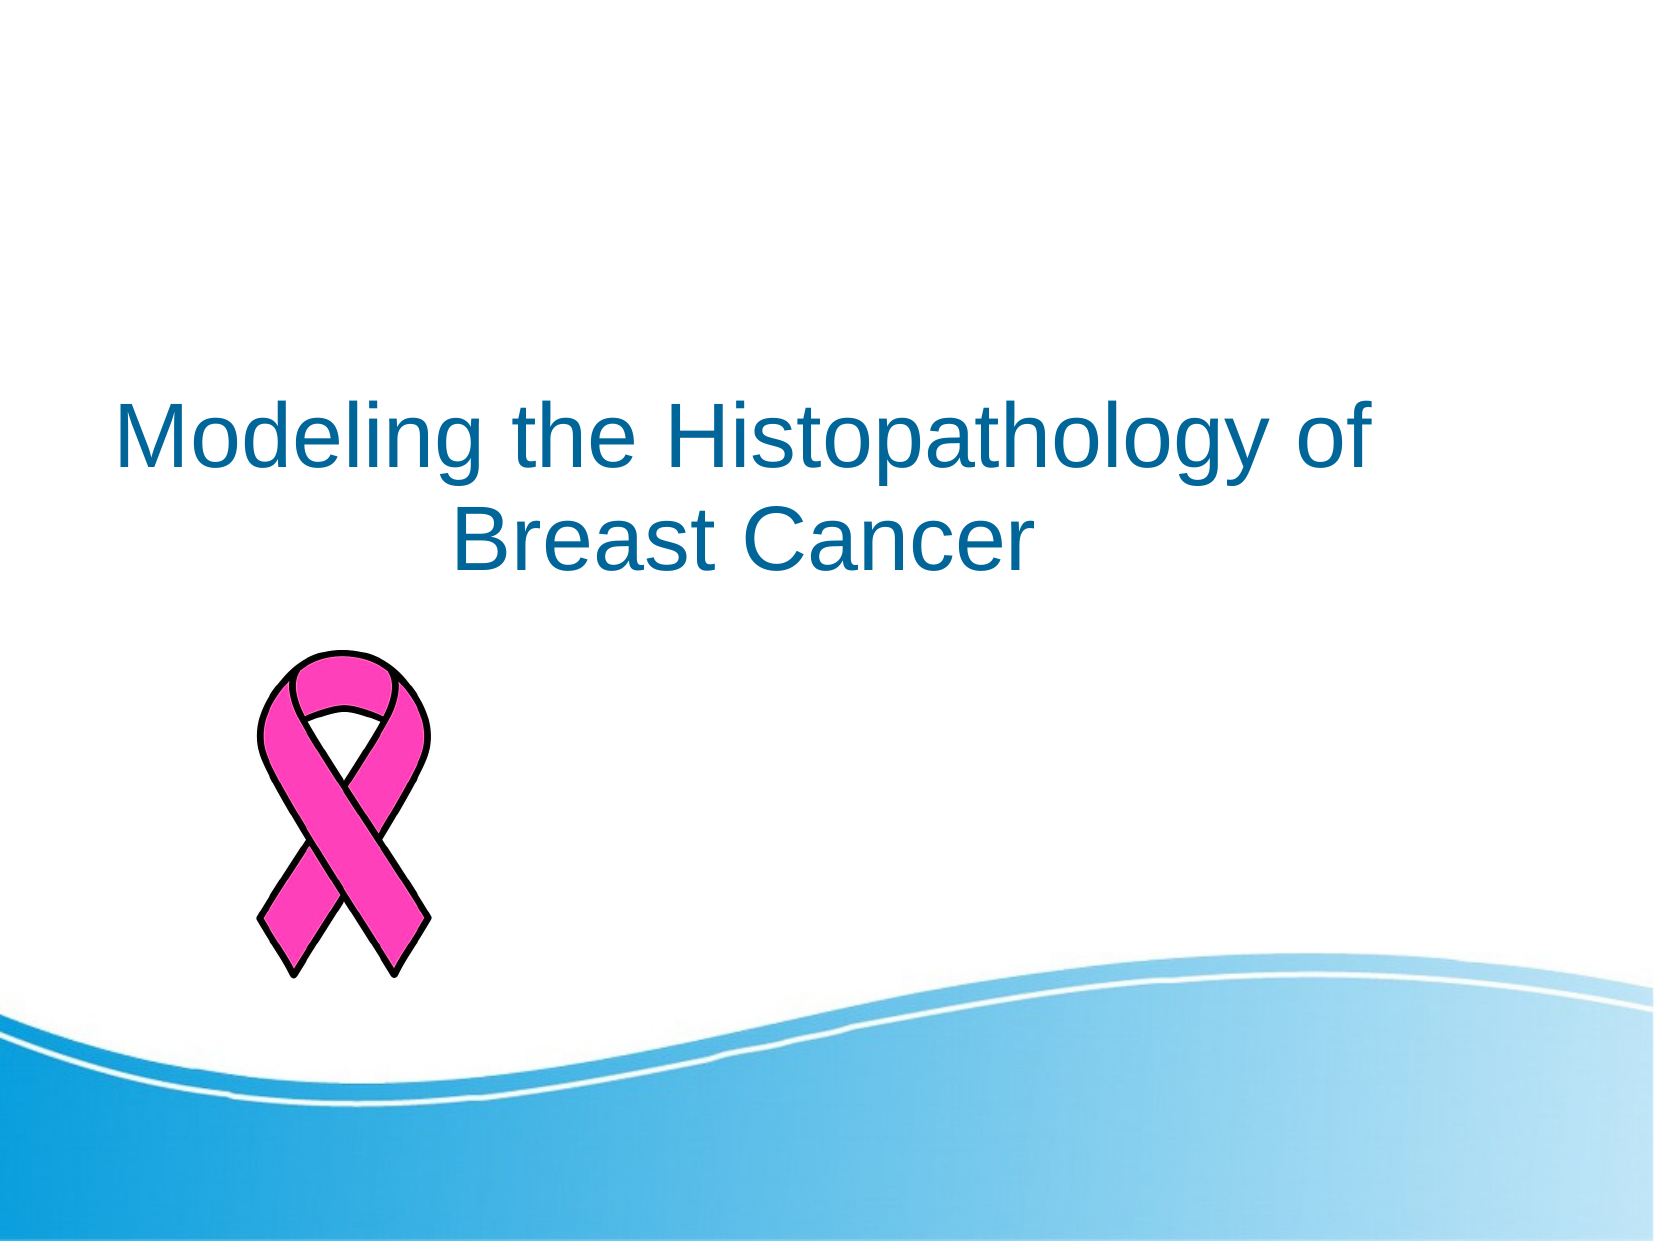

# Modeling the Histopathology of Breast Cancer